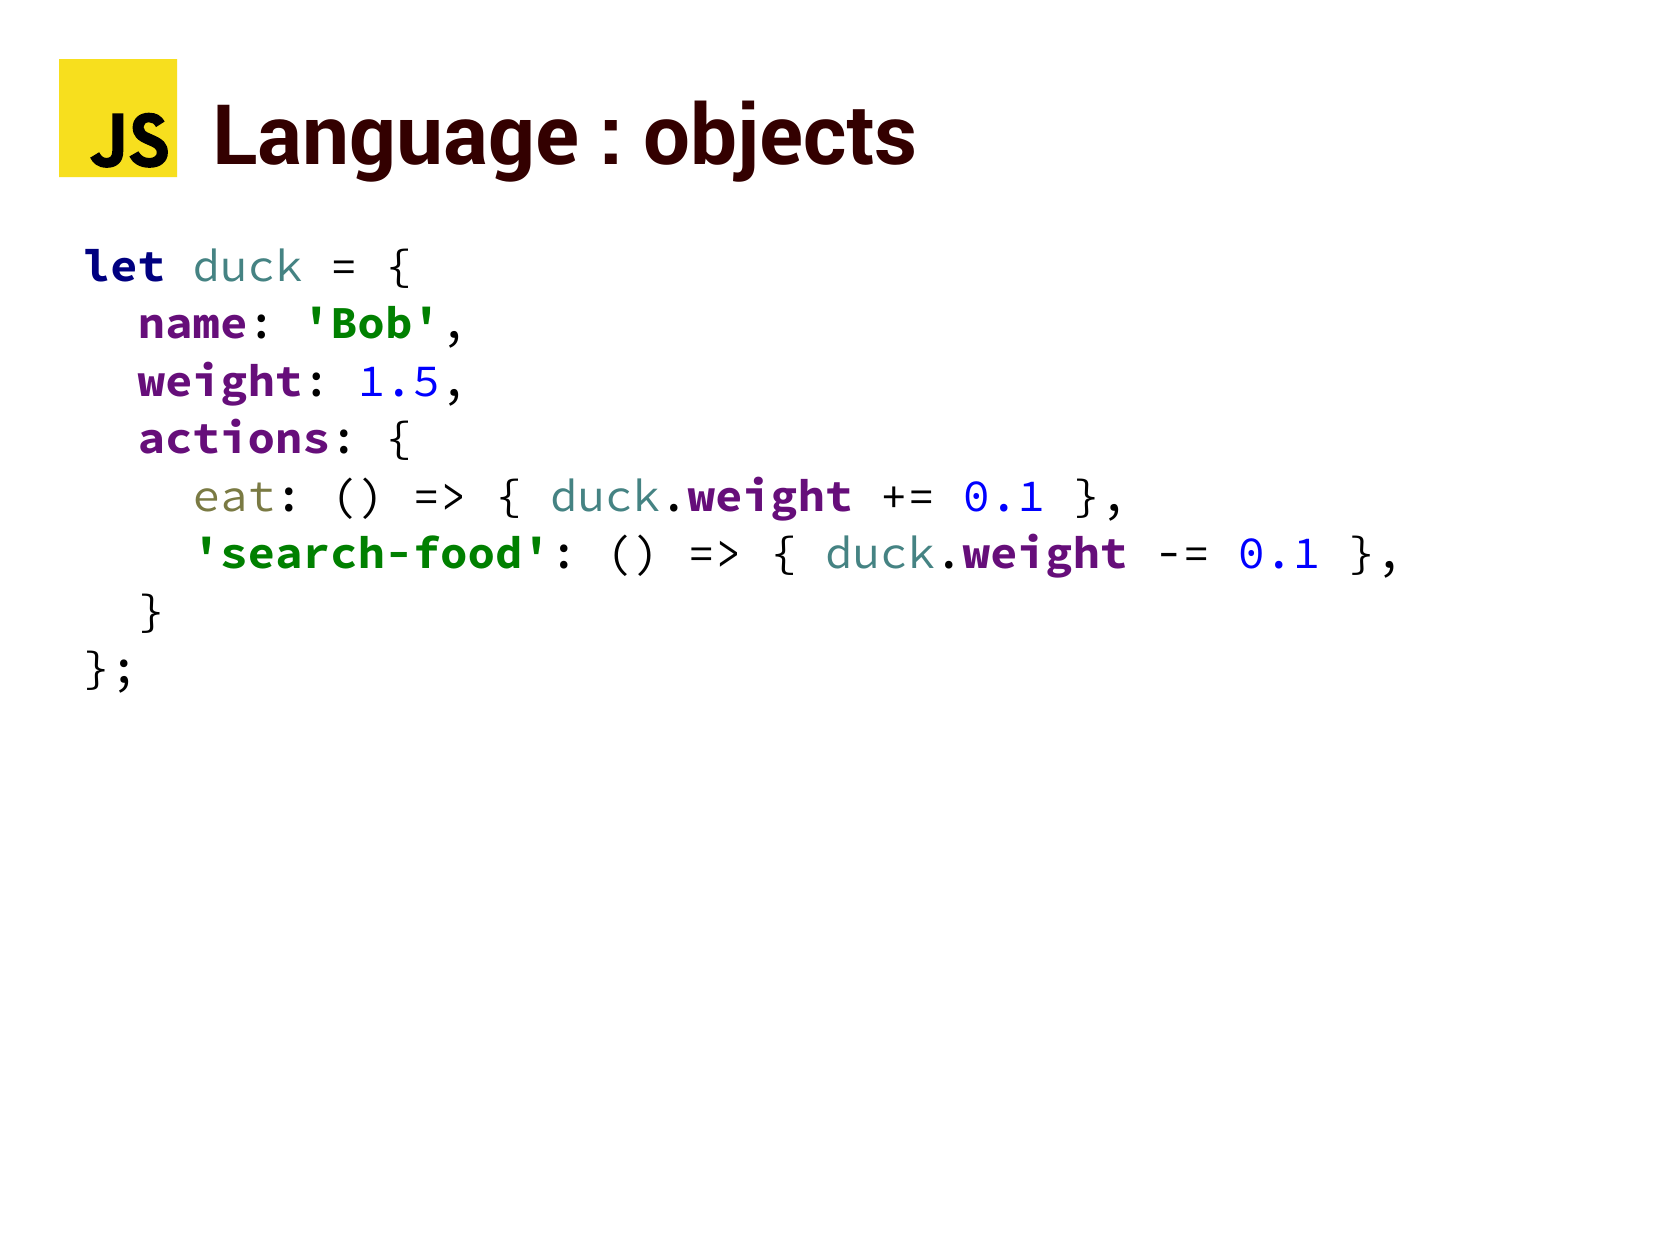

# Language : objects
let duck = {
 name: 'Bob',
 weight: 1.5,
 actions: {
 eat: () => { duck.weight += 0.1 },
 'search-food': () => { duck.weight -= 0.1 },
 }
};